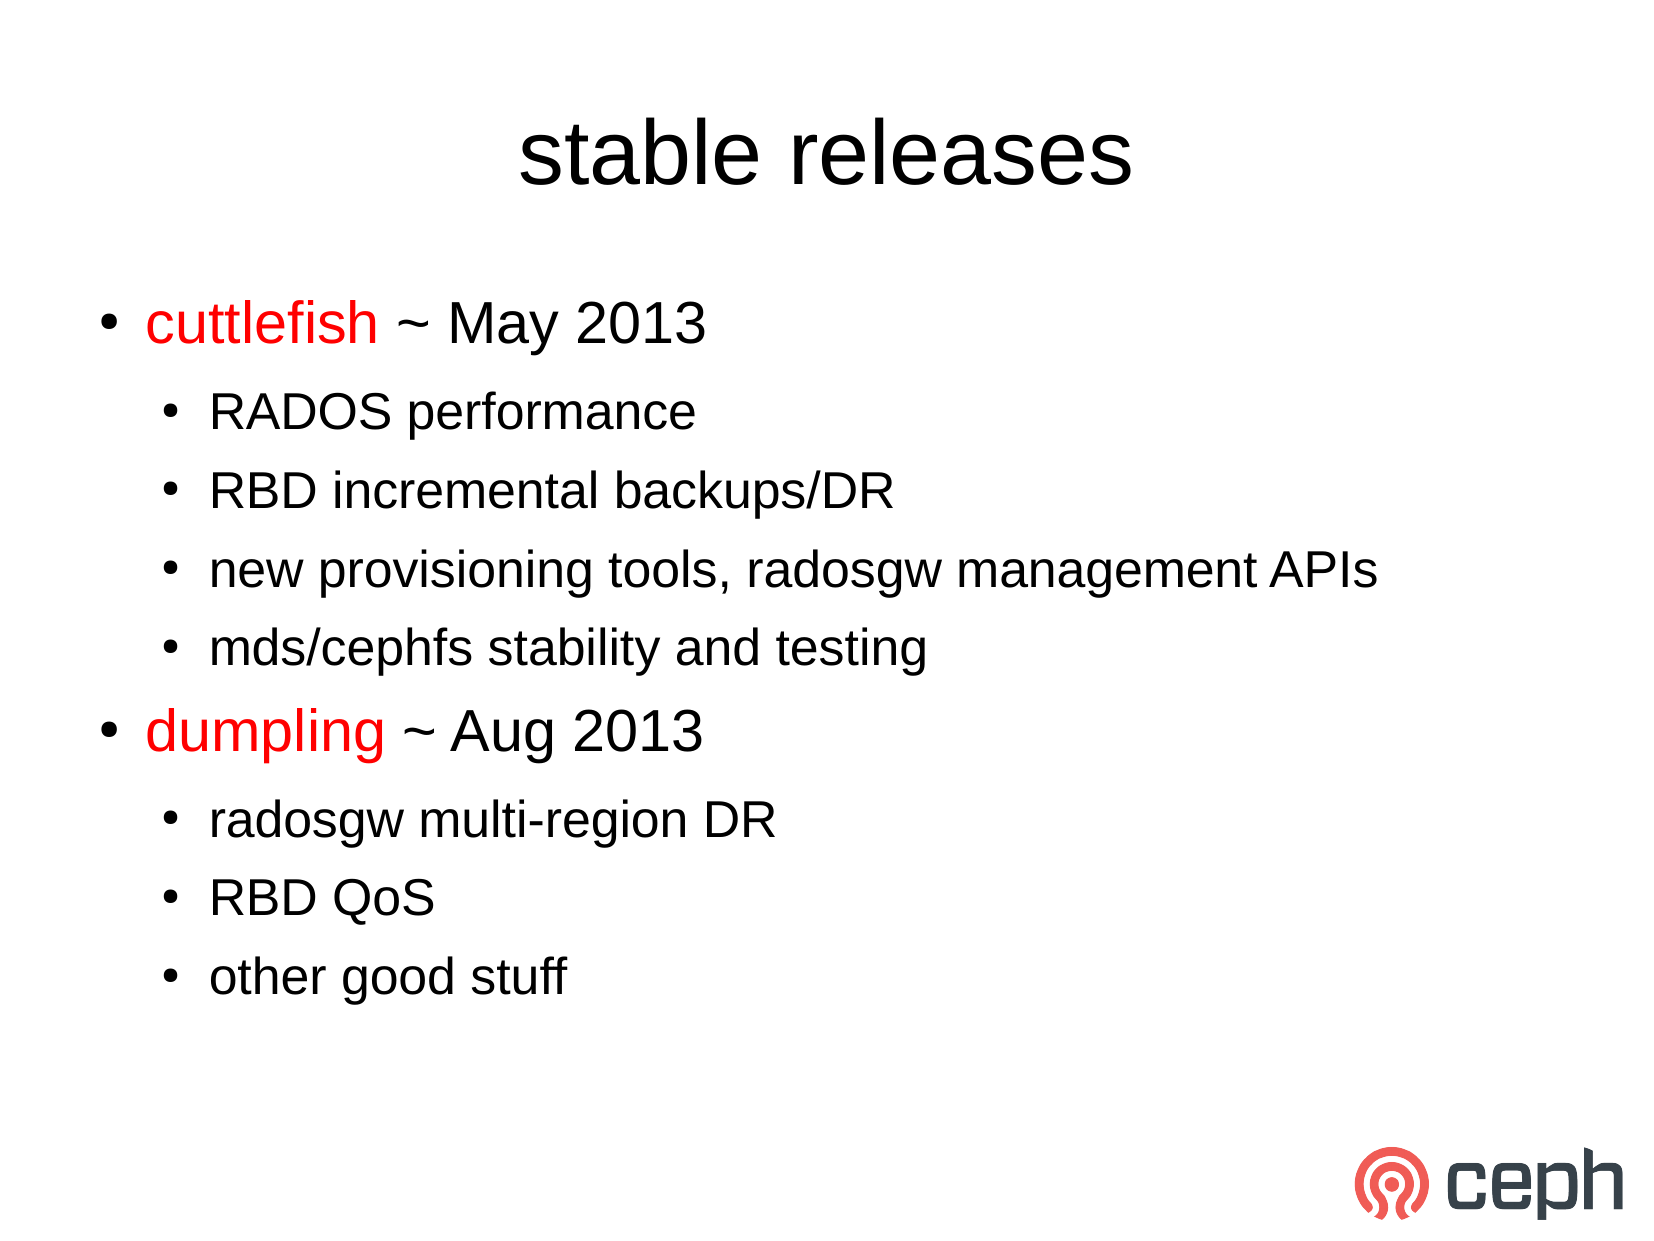

# stable releases
cuttlefish ~ May 2013
RADOS performance
RBD incremental backups/DR
new provisioning tools, radosgw management APIs
mds/cephfs stability and testing
dumpling ~ Aug 2013
radosgw multi-region DR
RBD QoS
other good stuff